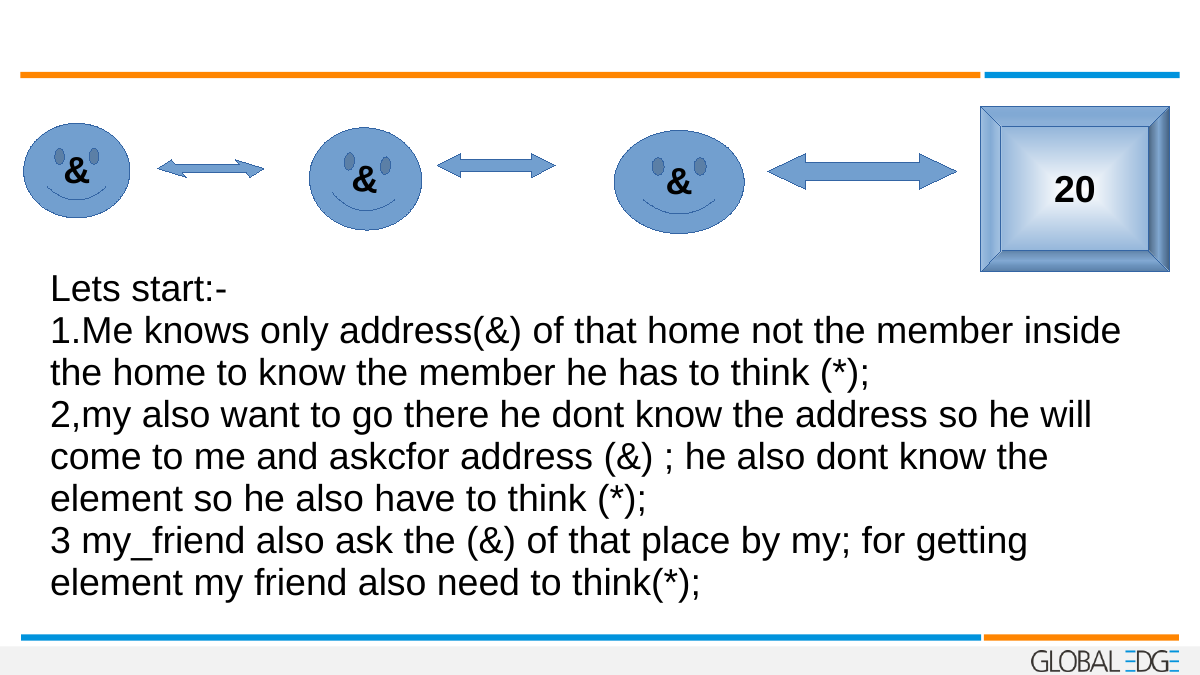

#
20
&
&
&
Lets start:-
1.Me knows only address(&) of that home not the member inside the home to know the member he has to think (*);
2,my also want to go there he dont know the address so he will come to me and askcfor address (&) ; he also dont know the element so he also have to think (*);
3 my_friend also ask the (&) of that place by my; for getting element my friend also need to think(*);